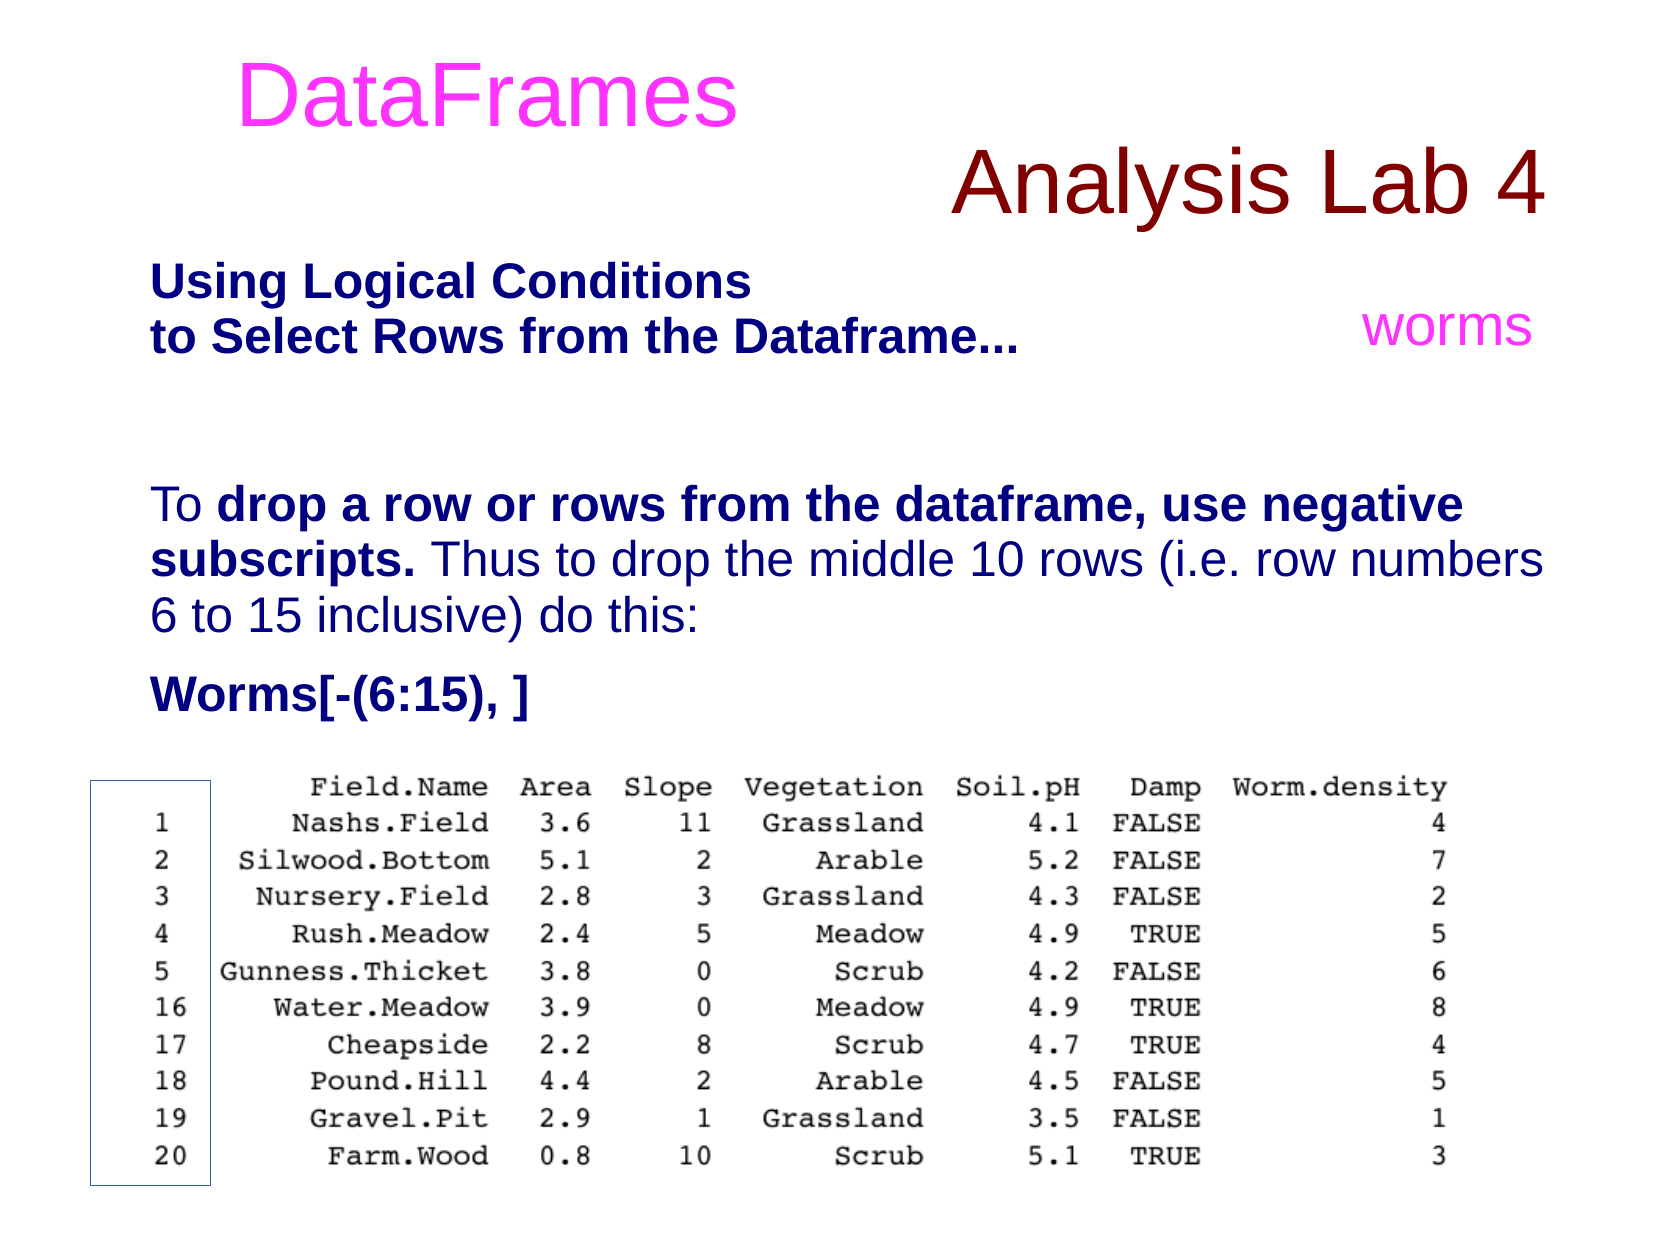

DataFrames
# Analysis Lab 4
Using Logical Conditions
to Select Rows from the Dataframe...
To drop a row or rows from the dataframe, use negative subscripts. Thus to drop the middle 10 rows (i.e. row numbers 6 to 15 inclusive) do this:
Worms[-(6:15), ]
worms